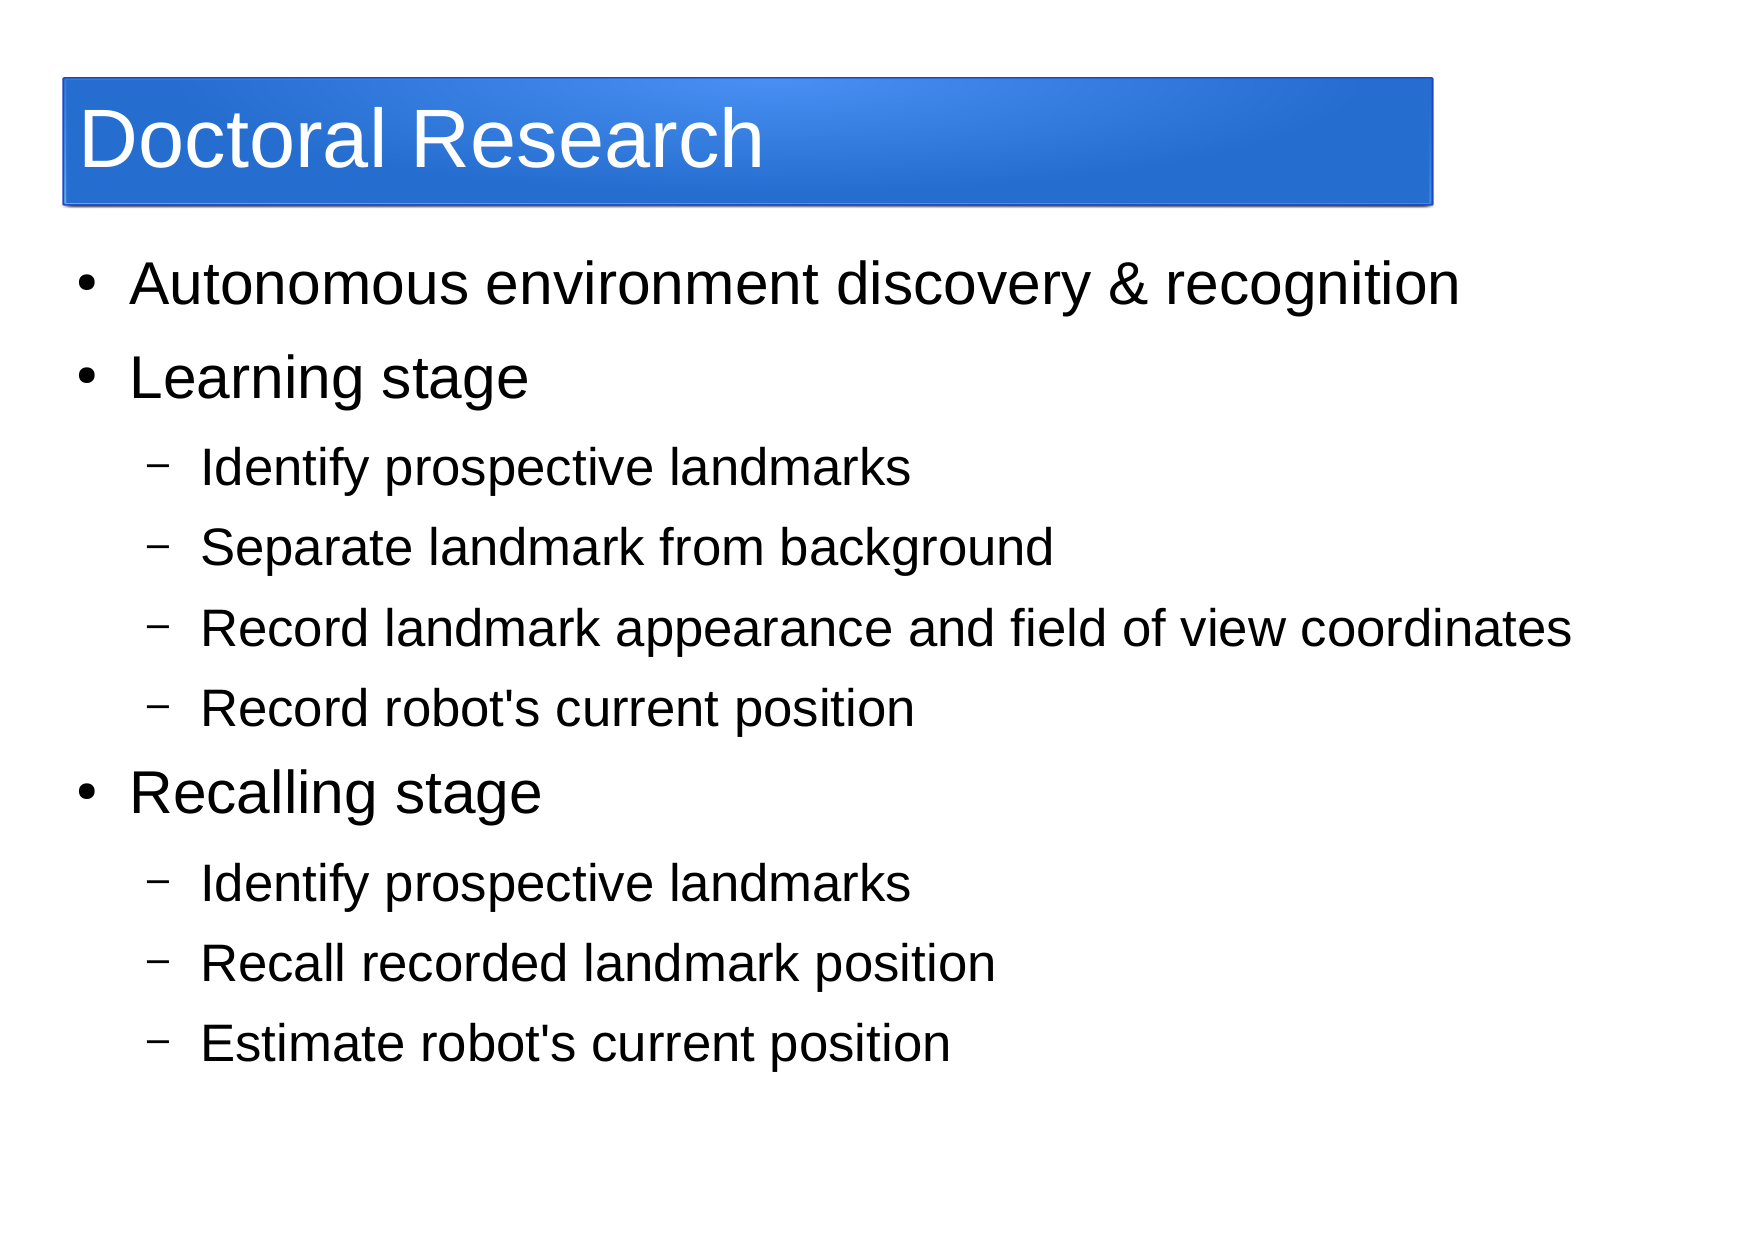

# Doctoral Research
Autonomous environment discovery & recognition
Learning stage
Identify prospective landmarks
Separate landmark from background
Record landmark appearance and field of view coordinates
Record robot's current position
Recalling stage
Identify prospective landmarks
Recall recorded landmark position
Estimate robot's current position